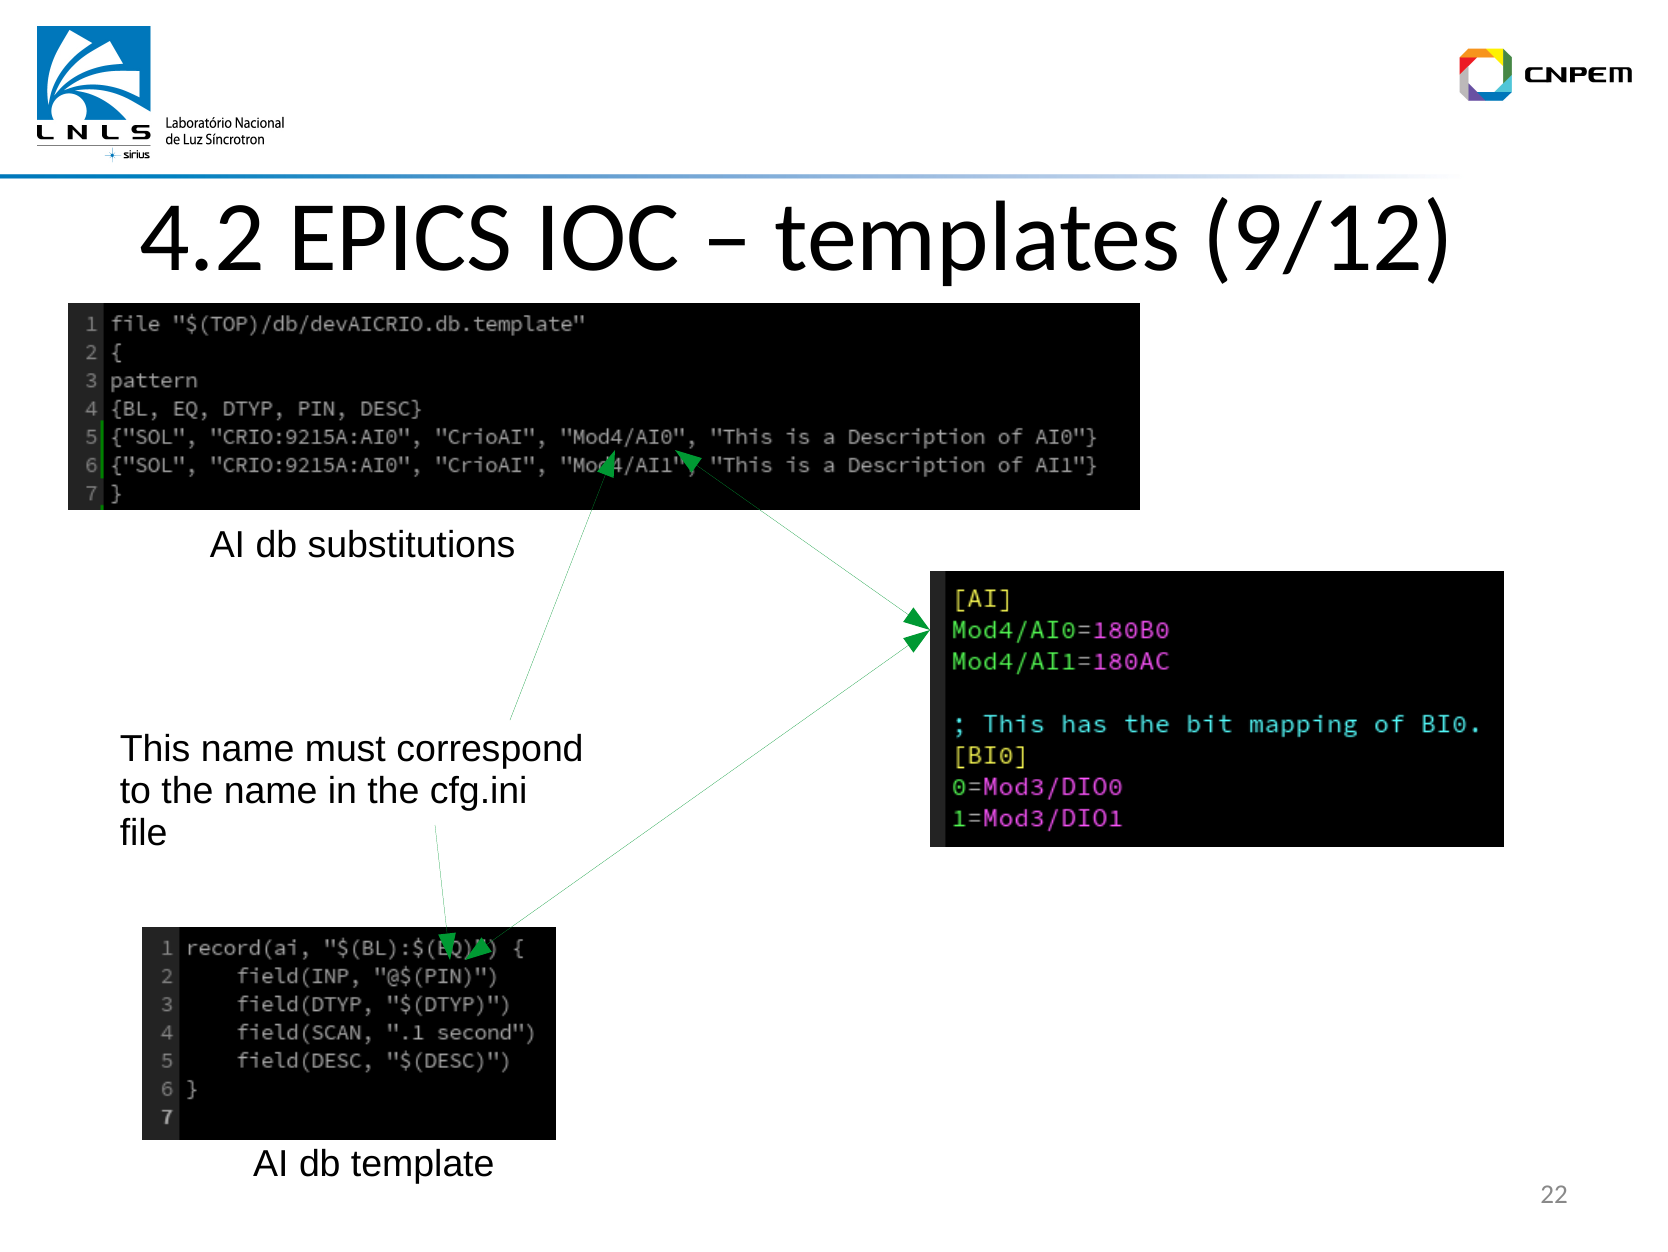

4.2 EPICS IOC – templates (9/12)
AI db substitutions
This name must correspond to the name in the cfg.ini file
AI db template
22